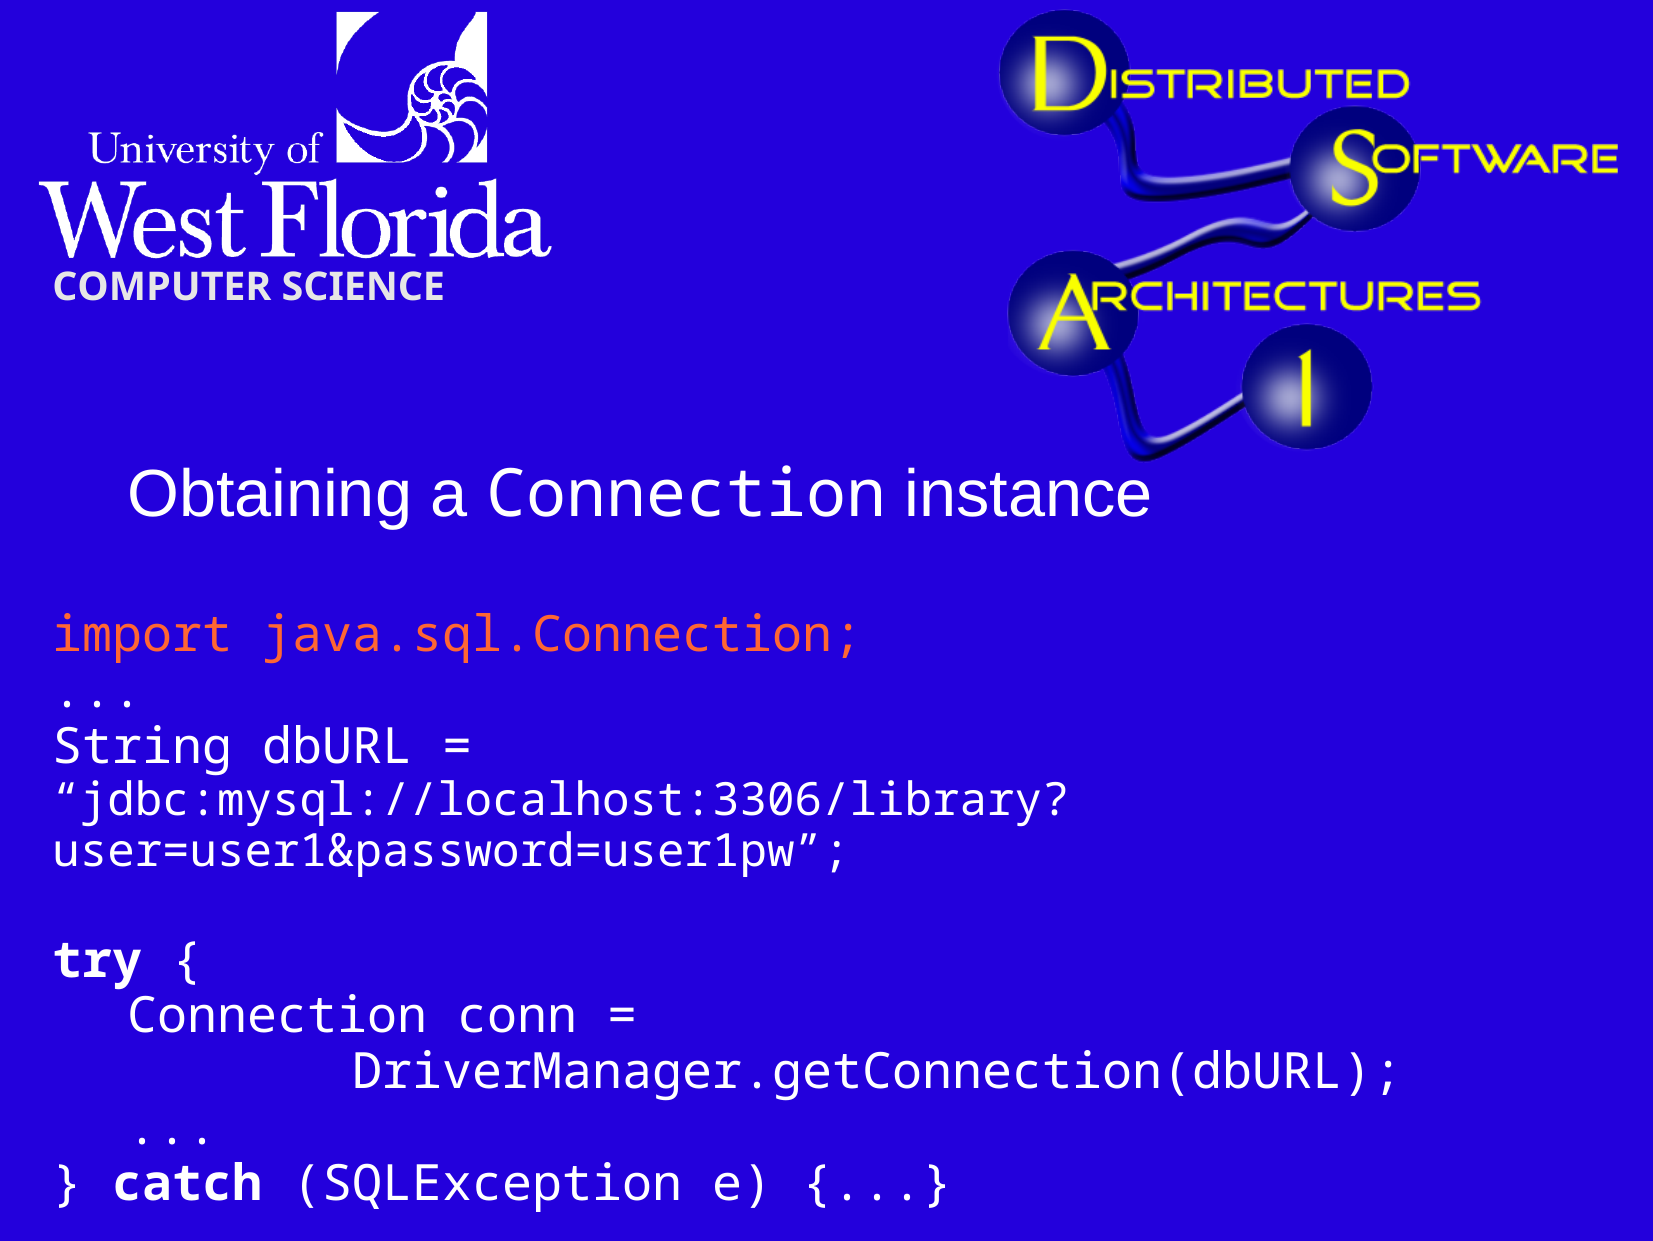

COMPUTER SCIENCE
Obtaining a Connection instance
import java.sql.Connection;
...
String dbURL = “jdbc:mysql://localhost:3306/library?user=user1&password=user1pw”;
try {
	Connection conn =
				DriverManager.getConnection(dbURL);
	...
} catch (SQLException e) {...}